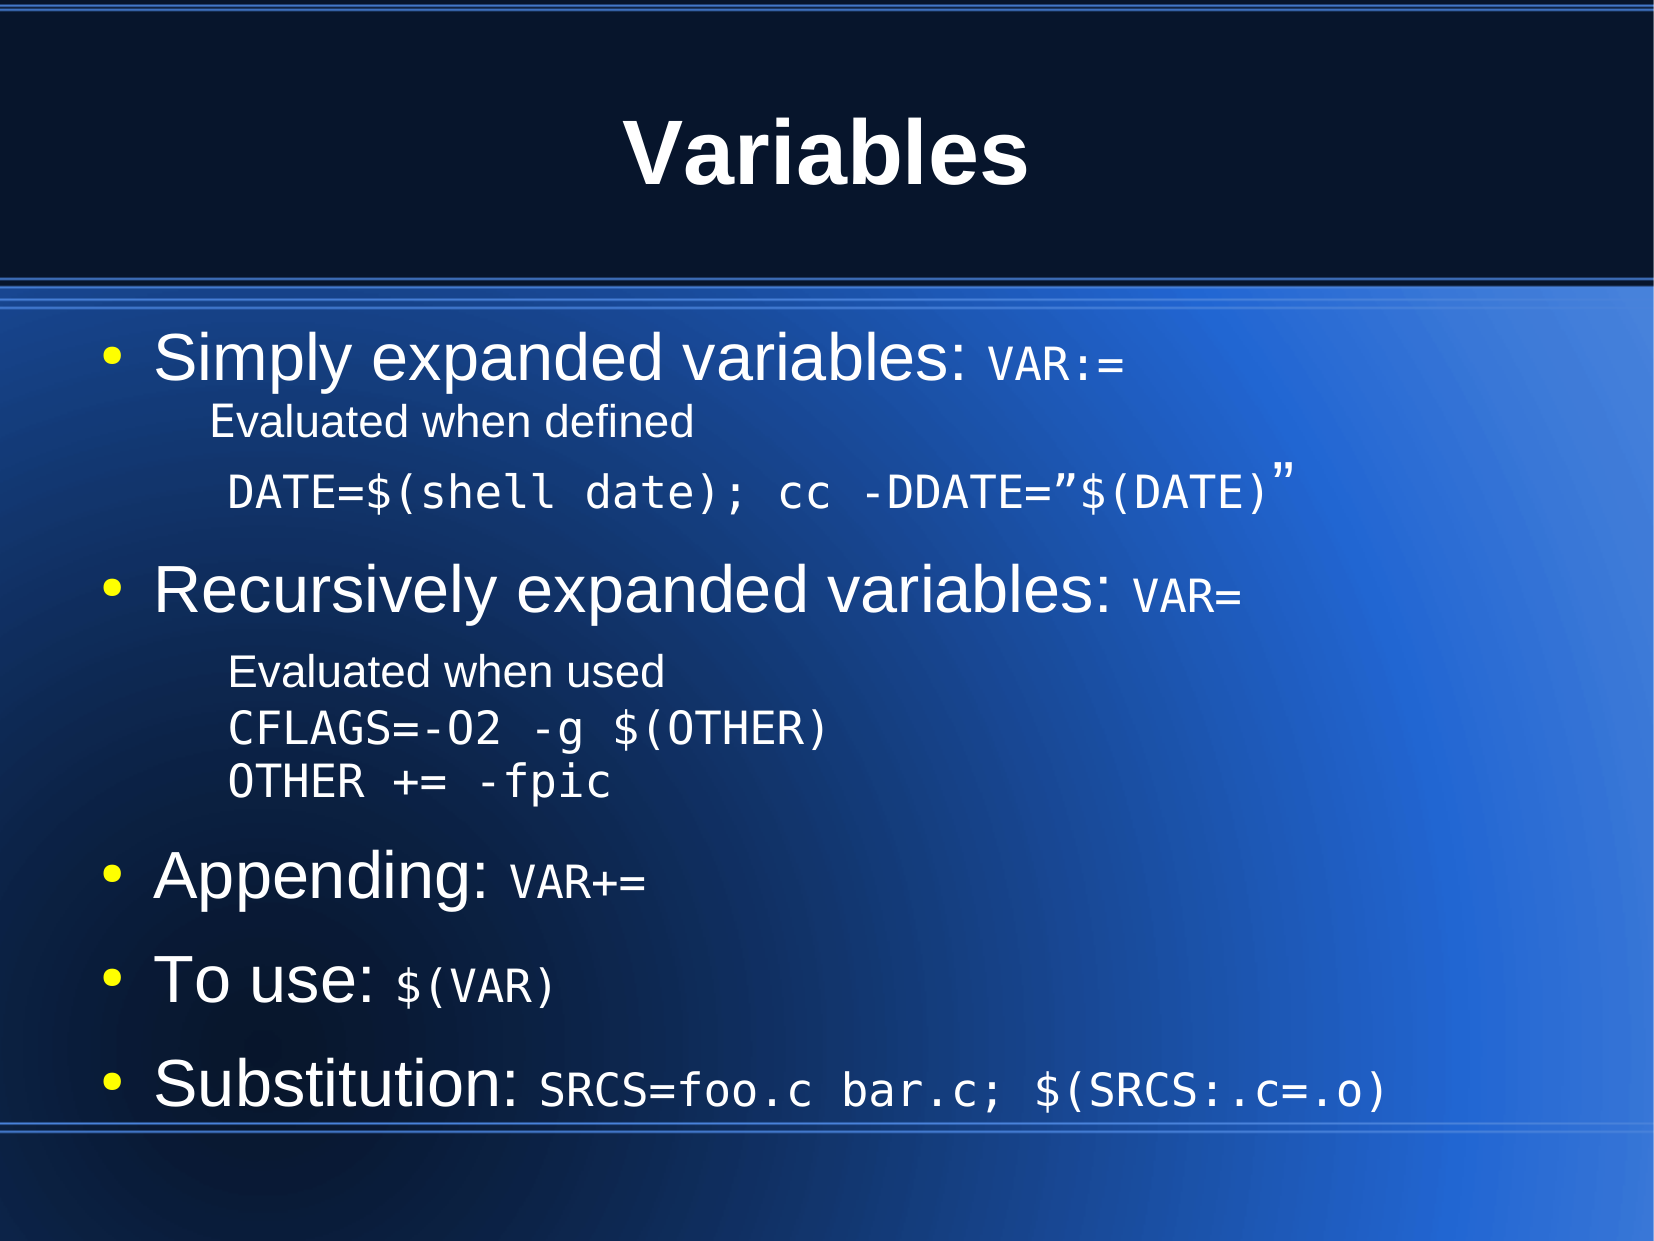

# Variables
Simply expanded variables: VAR:=
 Evaluated when defined
	DATE=$(shell date); cc -DDATE=”$(DATE)”
Recursively expanded variables: VAR=
 Evaluated when used
	CFLAGS=-O2 -g $(OTHER)
	OTHER += -fpic
Appending: VAR+=
To use: $(VAR)
Substitution: SRCS=foo.c bar.c; $(SRCS:.c=.o)